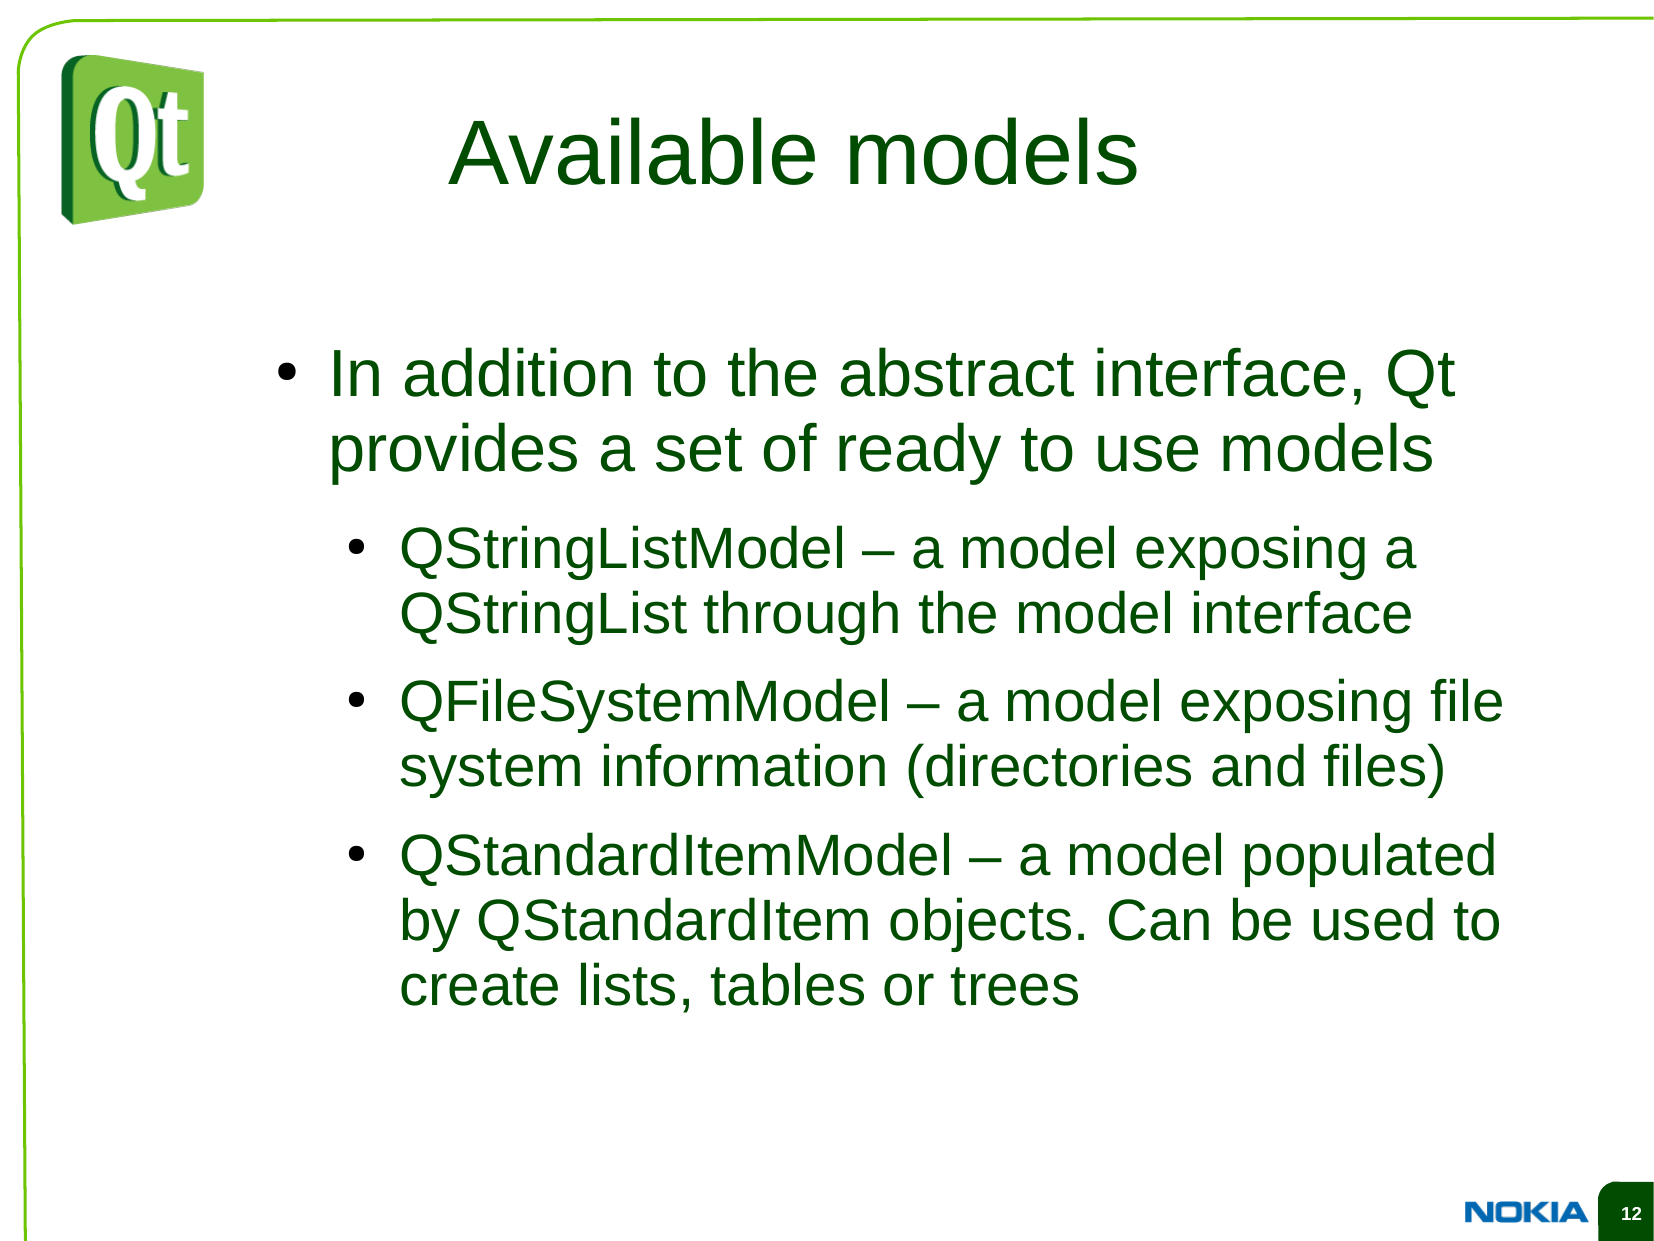

# Available models
In addition to the abstract interface, Qt provides a set of ready to use models
QStringListModel – a model exposing a QStringList through the model interface
QFileSystemModel – a model exposing file system information (directories and files)
QStandardItemModel – a model populated by QStandardItem objects. Can be used to create lists, tables or trees